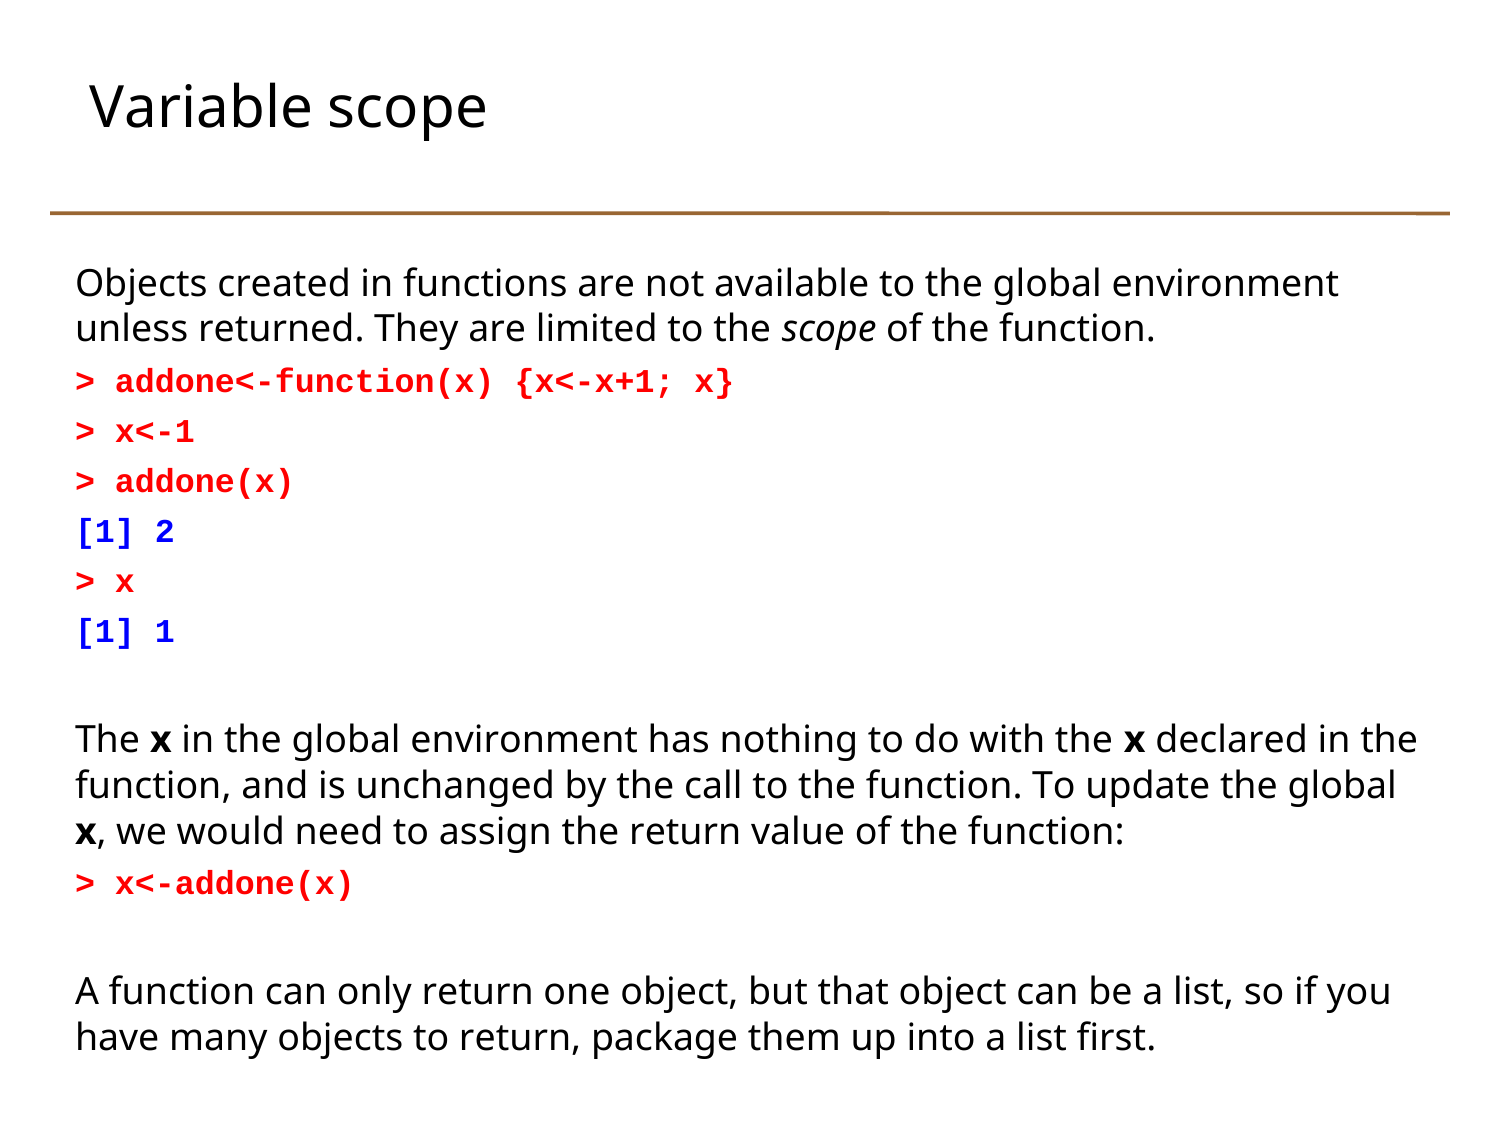

Variable scope
Objects created in functions are not available to the global environment unless returned. They are limited to the scope of the function.
> addone<-function(x) {x<-x+1; x}
> x<-1
> addone(x)
[1] 2
> x
[1] 1
The x in the global environment has nothing to do with the x declared in the function, and is unchanged by the call to the function. To update the global x, we would need to assign the return value of the function:
> x<-addone(x)
A function can only return one object, but that object can be a list, so if you have many objects to return, package them up into a list first.